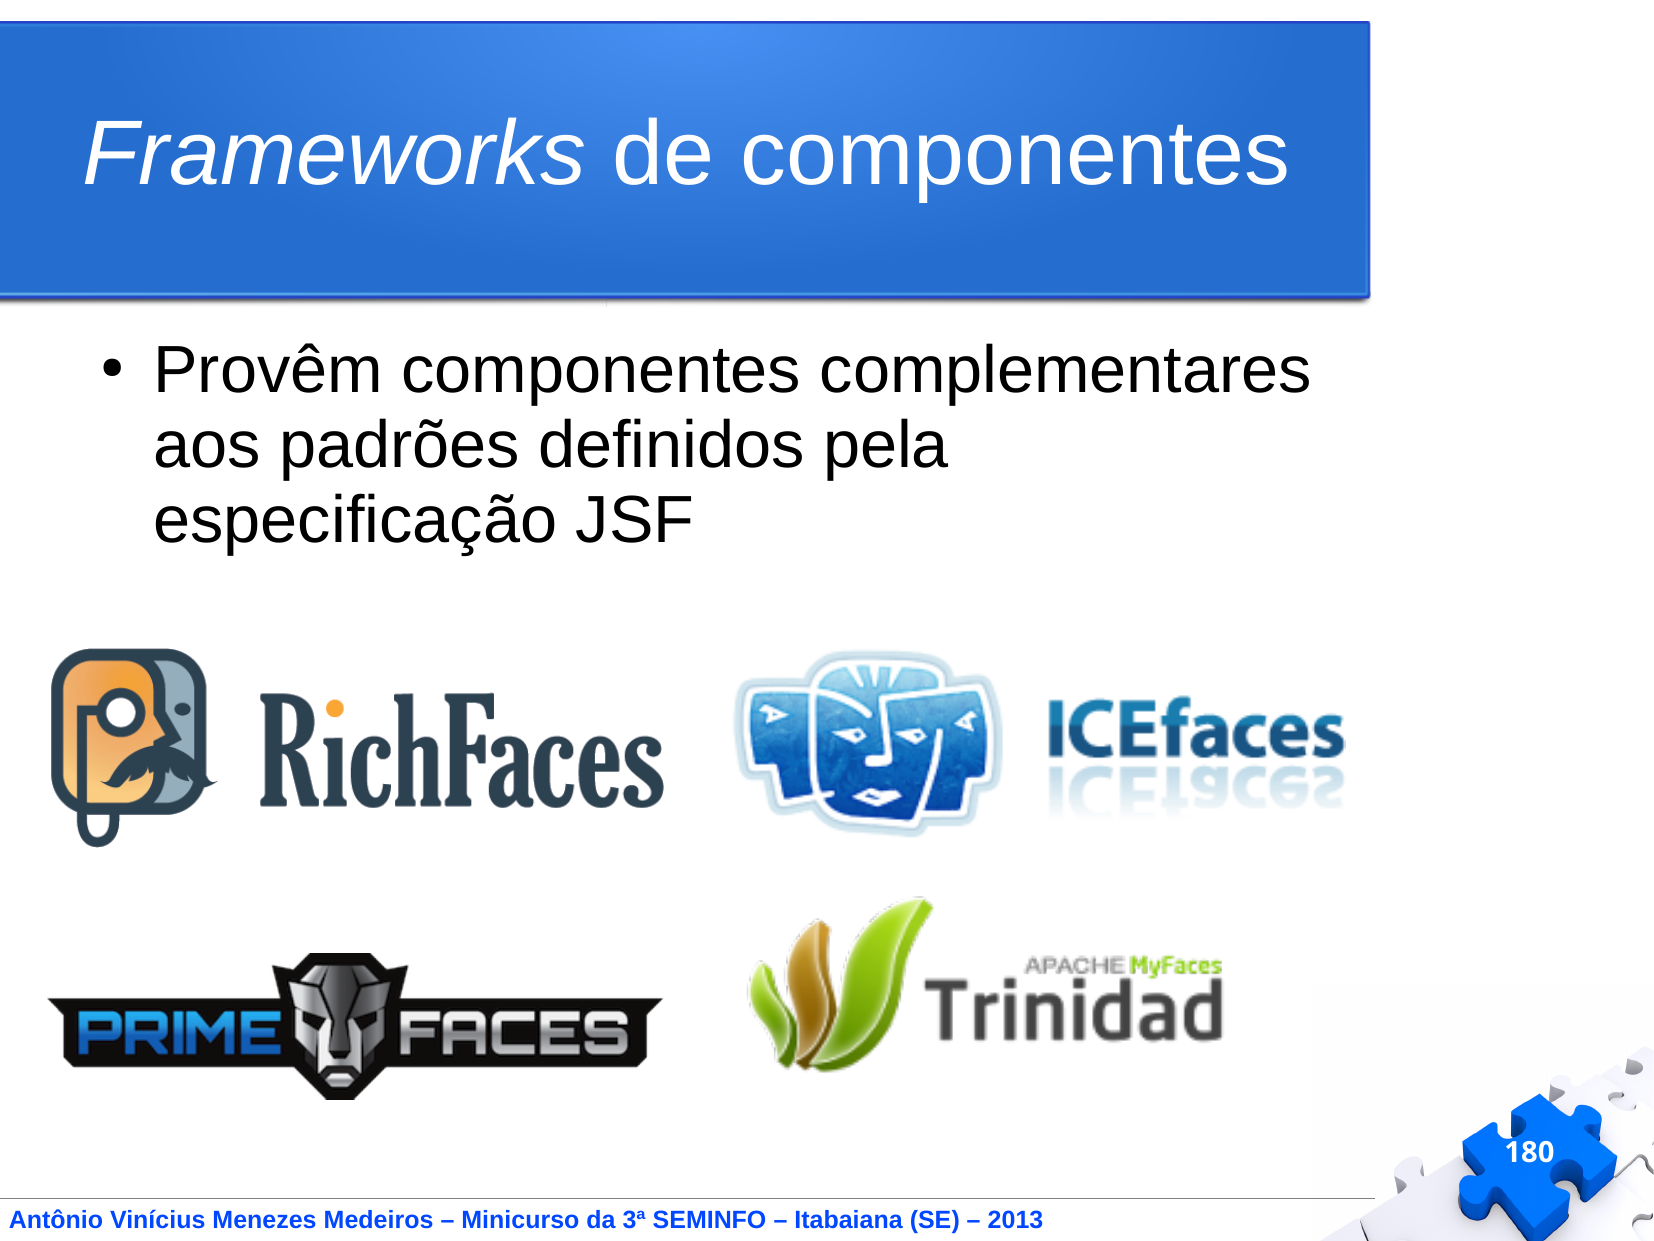

# Frameworks de componentes
Provêm componentes complementares aos padrões definidos pela especificação JSF
180